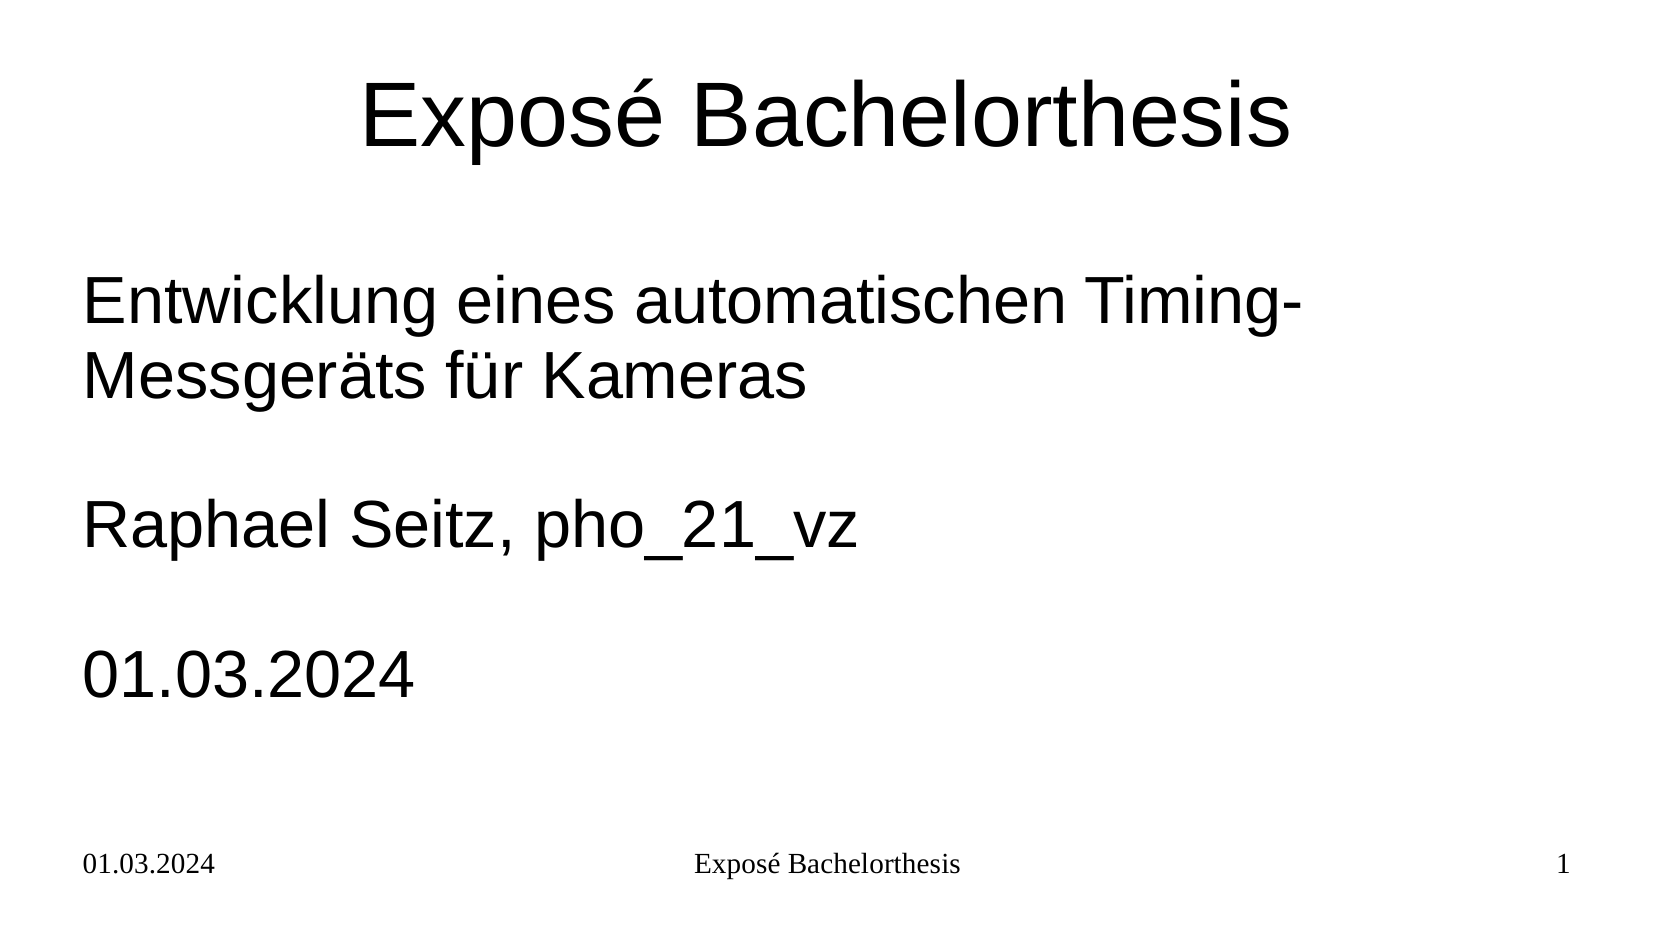

# Exposé Bachelorthesis
Entwicklung eines automatischen Timing-Messgeräts für Kameras
Raphael Seitz, pho_21_vz
01.03.2024
01.03.2024
Exposé Bachelorthesis
1